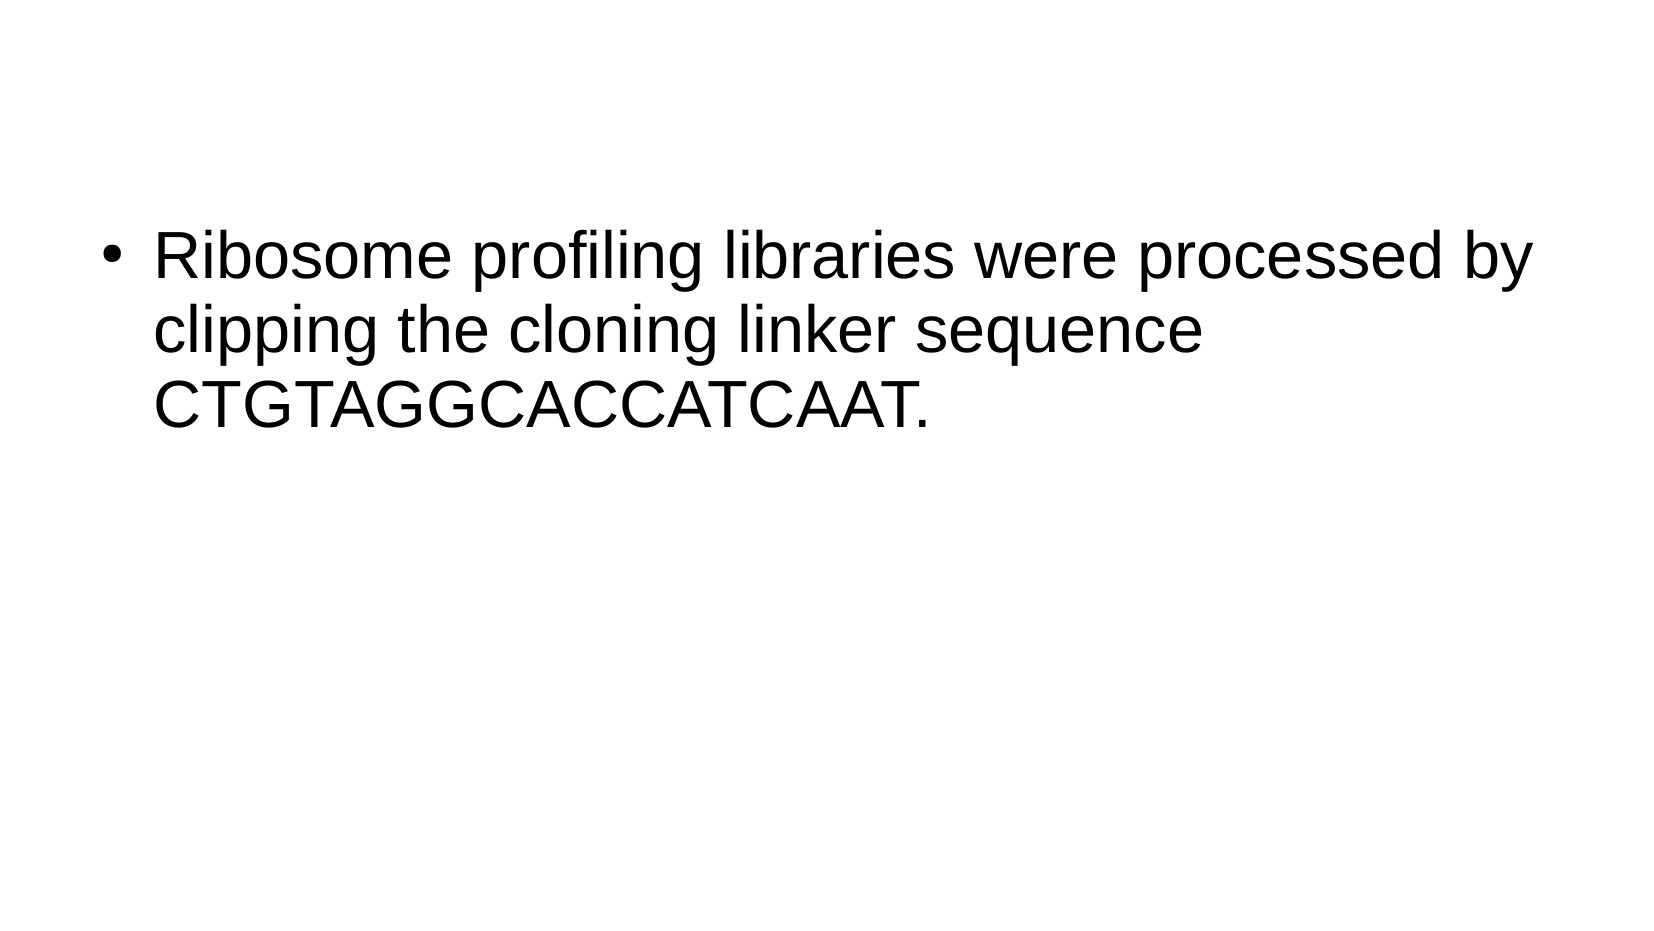

#
Ribosome profiling libraries were processed by clipping the cloning linker sequence CTGTAGGCACCATCAAT.